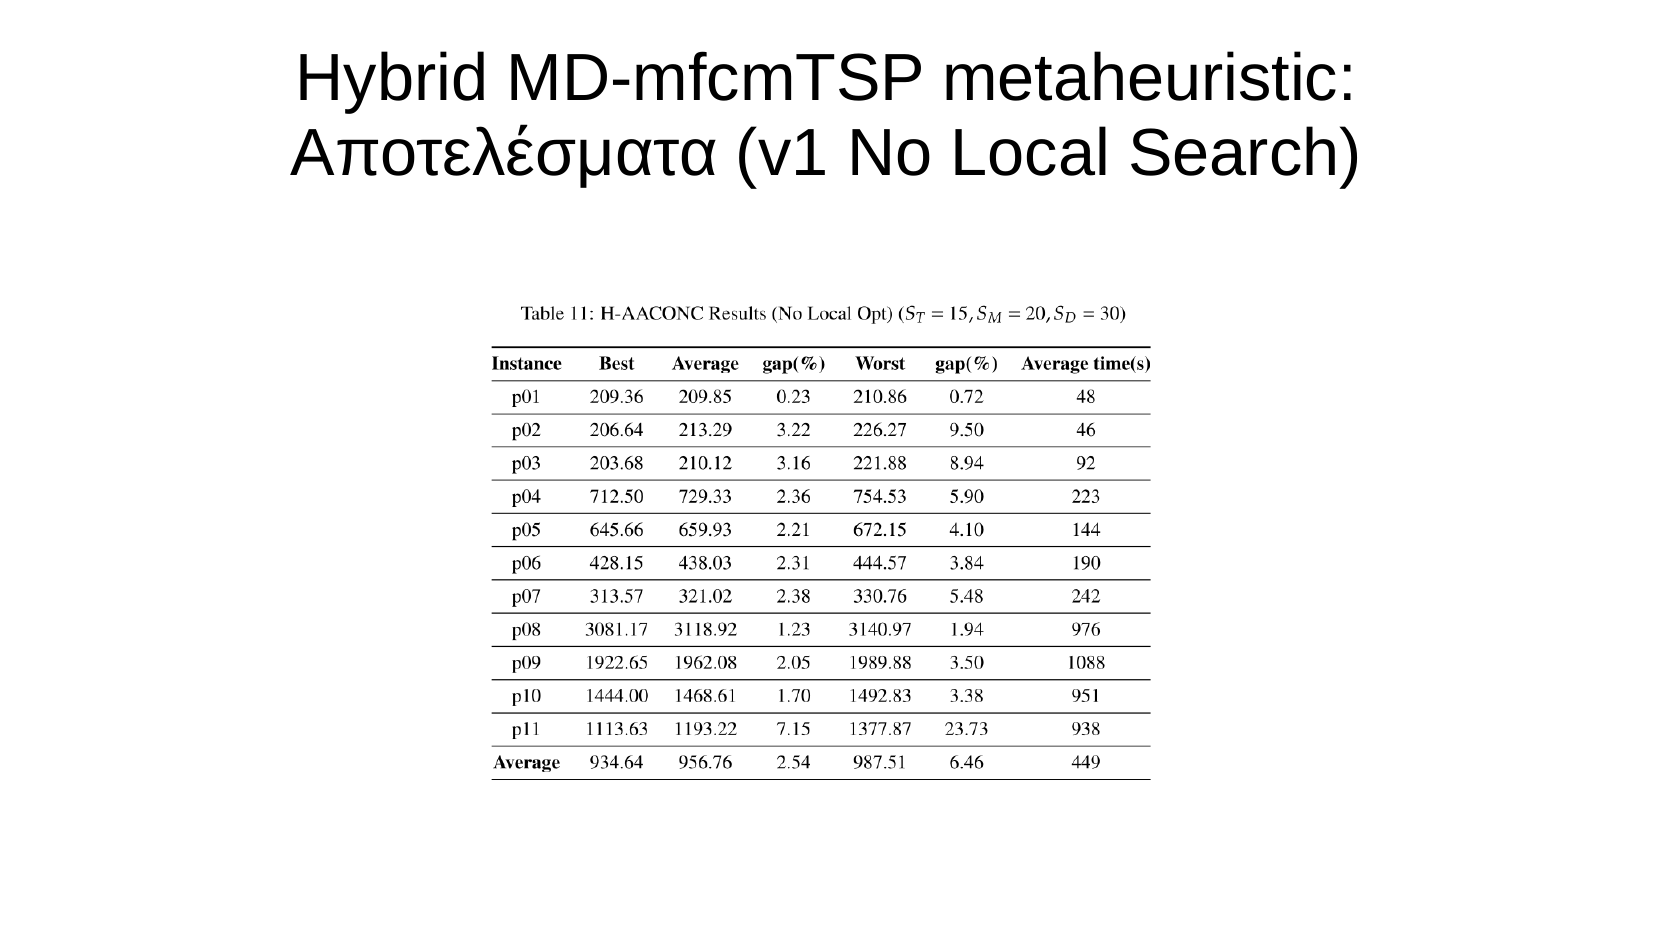

# Hybrid MD-mfcmTSP metaheuristic: Αποτελέσματα (v1 No Local Search)